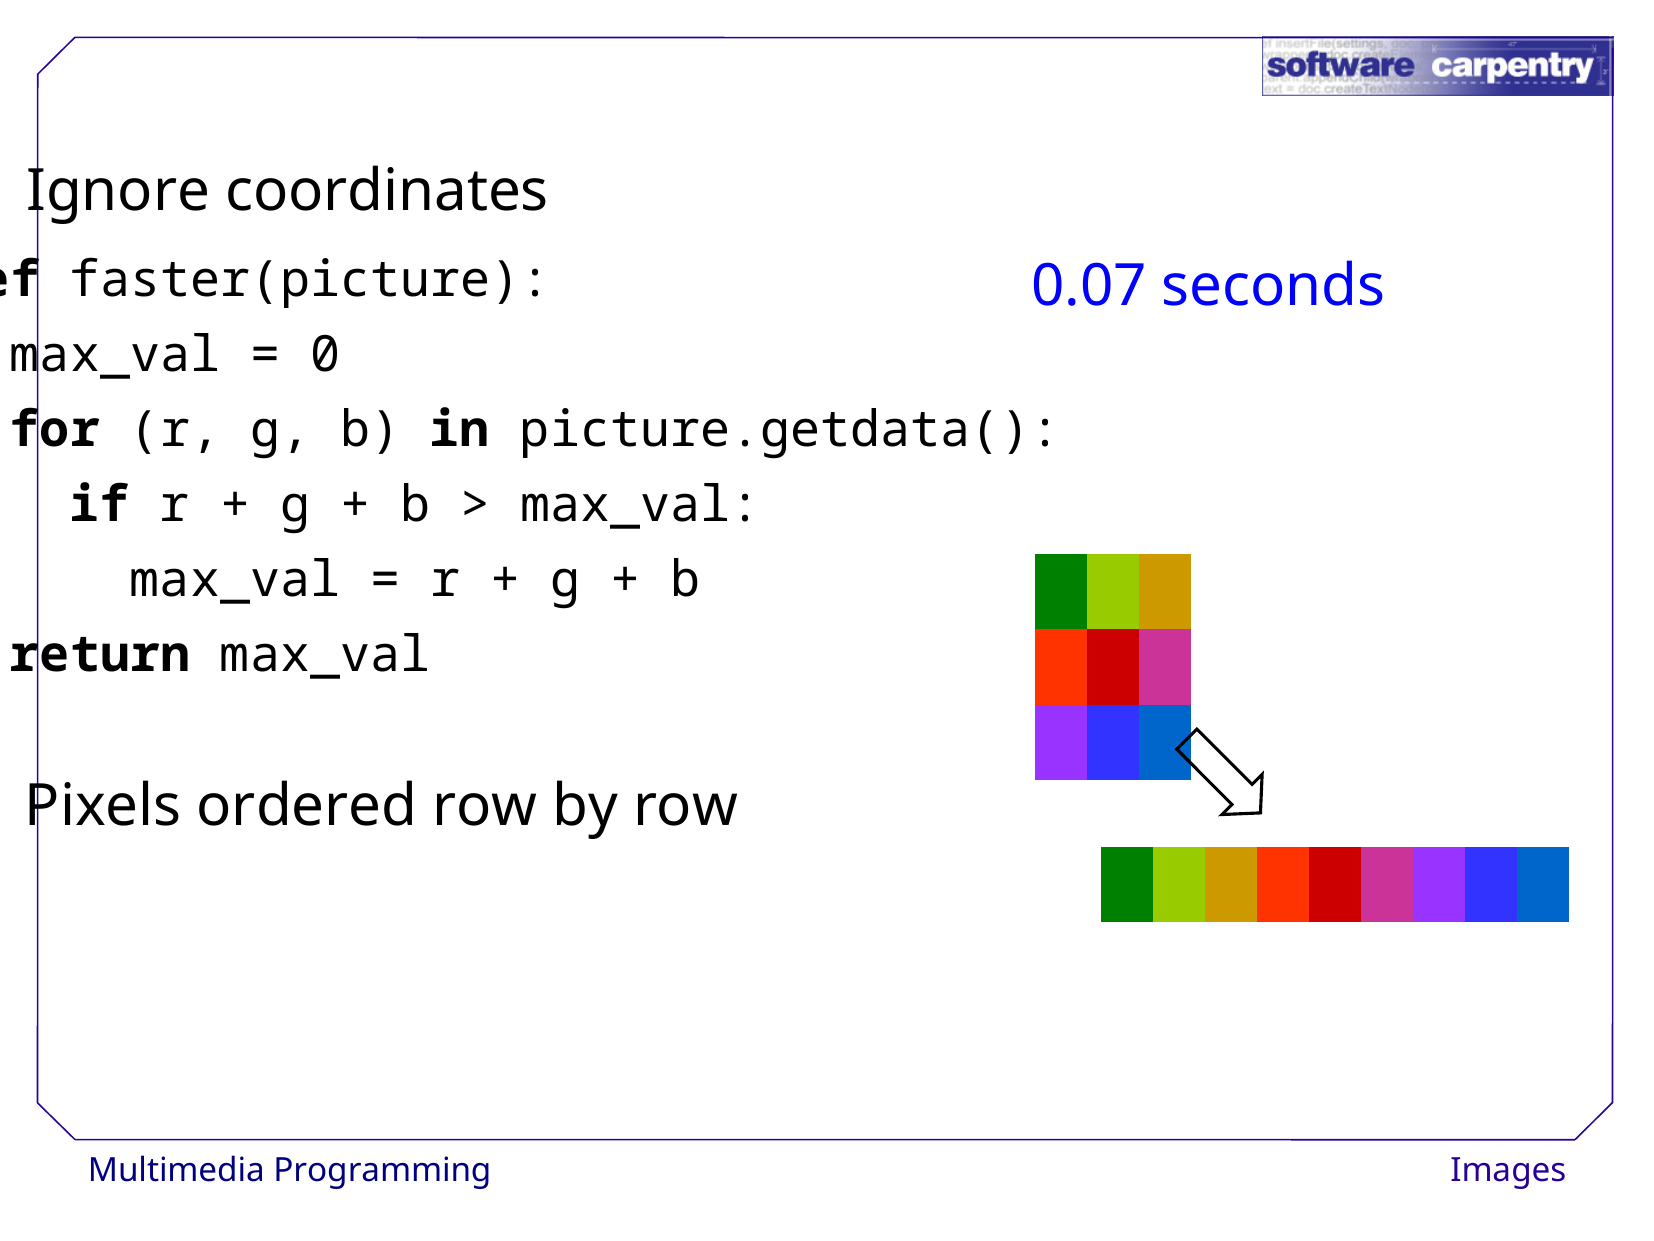

Ignore coordinates
0.07 seconds
def faster(picture):
 max_val = 0
 for (r, g, b) in picture.getdata():
 if r + g + b > max_val:
 max_val = r + g + b
 return max_val
| | | |
| --- | --- | --- |
| | | |
| | | |
Pixels ordered row by row
| | | | | | | | | |
| --- | --- | --- | --- | --- | --- | --- | --- | --- |